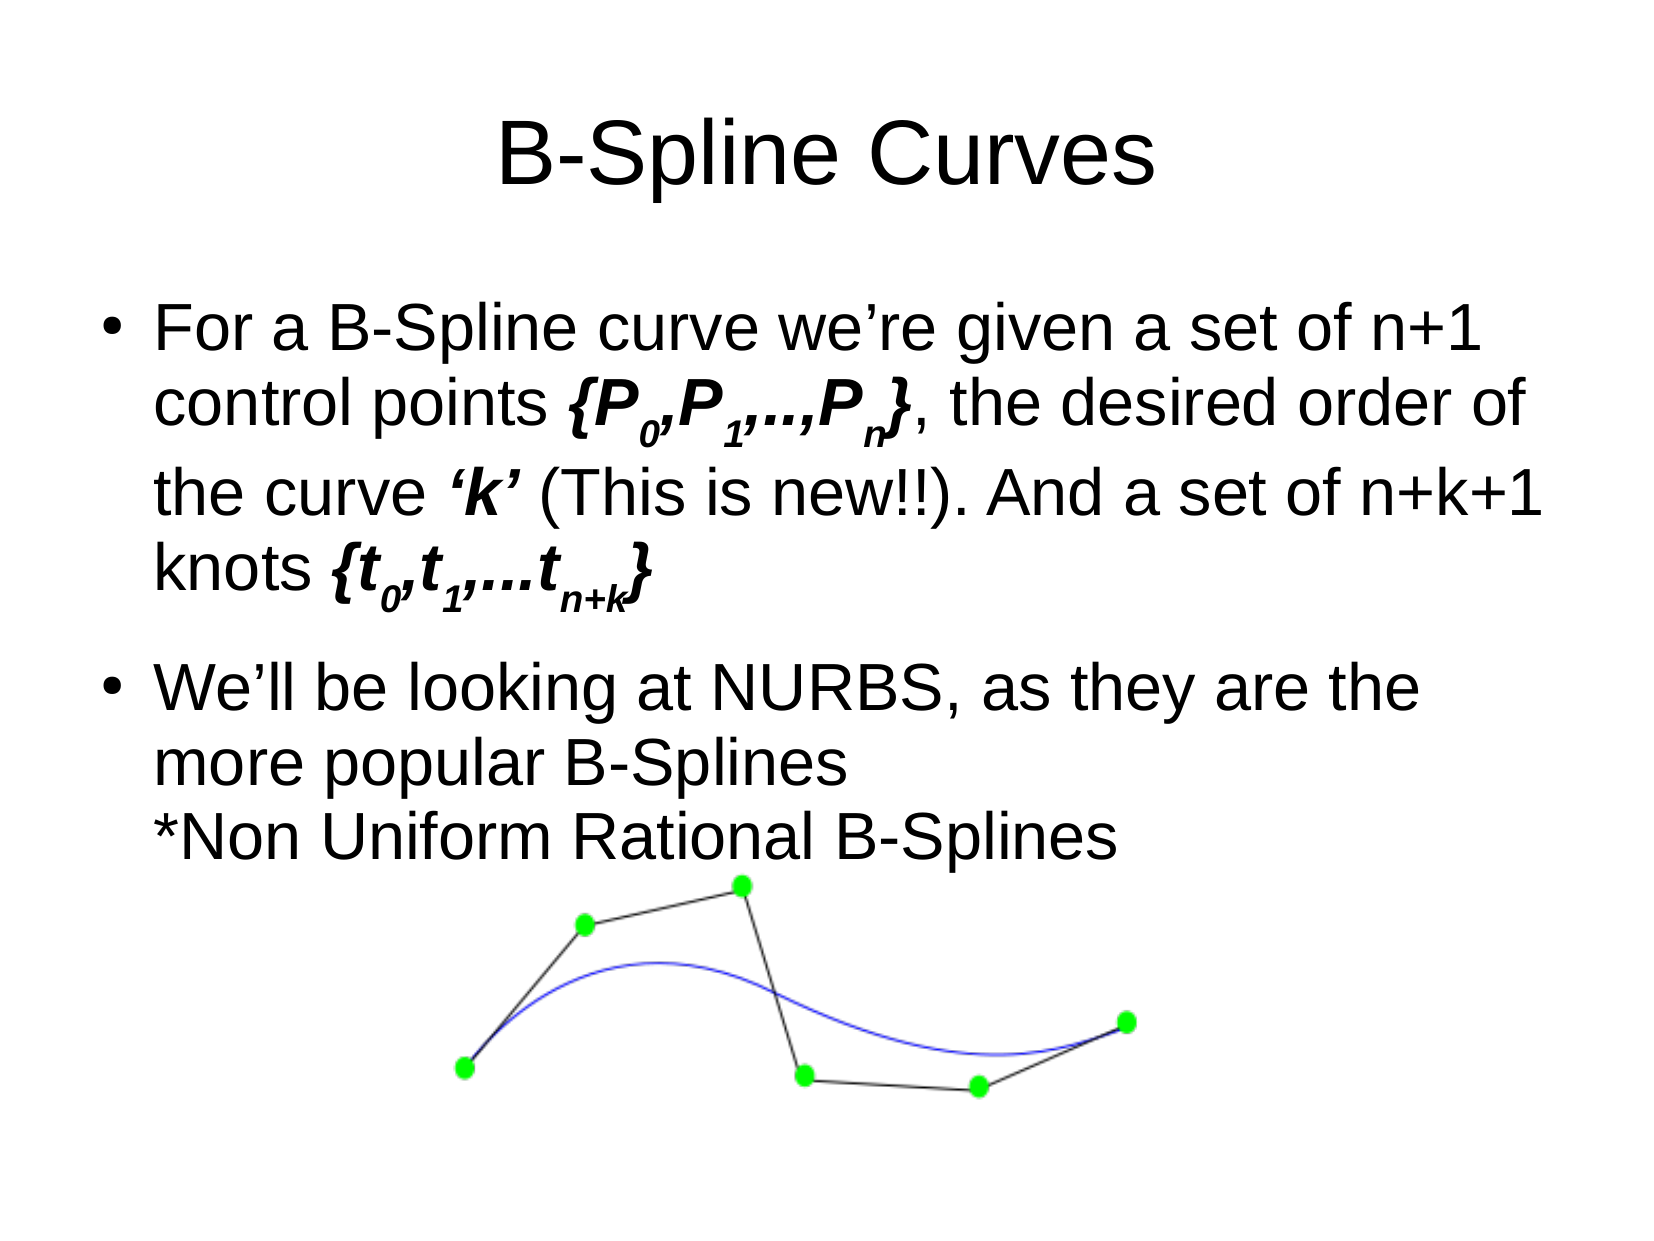

# B-Spline Curves
For a B-Spline curve we’re given a set of n+1 control points {P0,P1,..,Pn}, the desired order of the curve ‘k’ (This is new!!). And a set of n+k+1 knots {t0,t1,...tn+k}
We’ll be looking at NURBS, as they are the more popular B-Splines
*Non Uniform Rational B-Splines